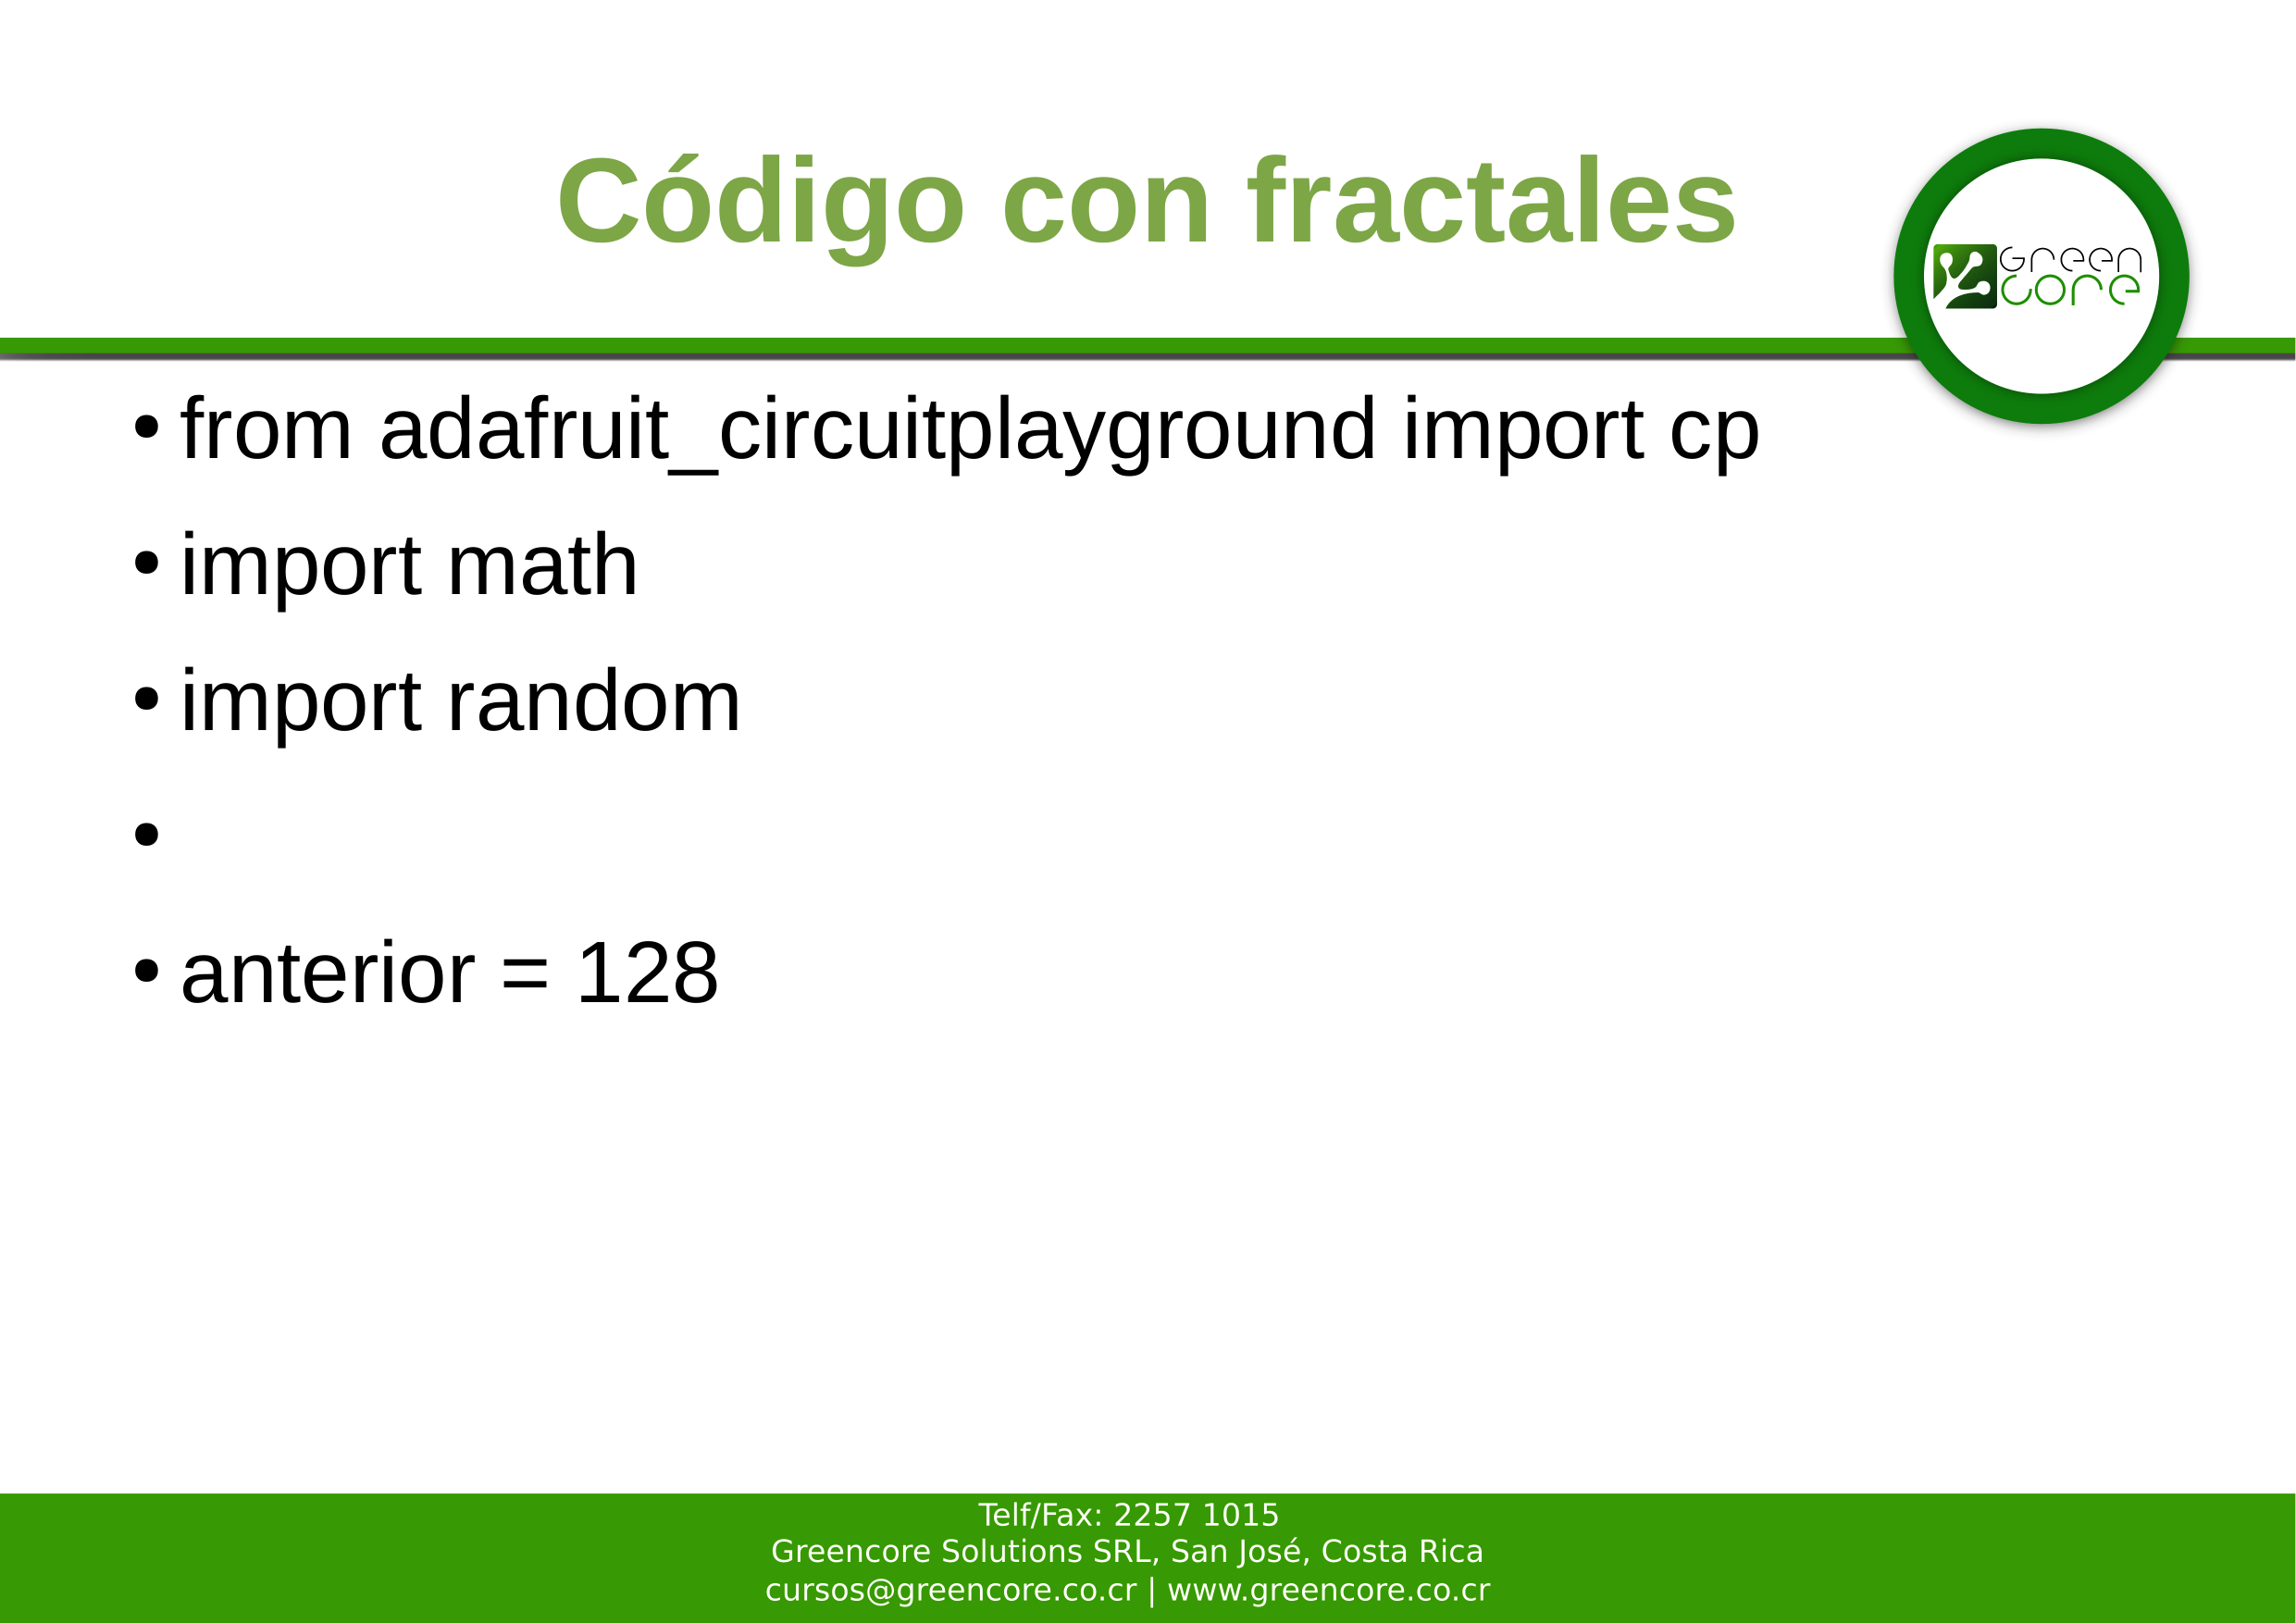

# Código con fractales
from adafruit_circuitplayground import cp
import math
import random
anterior = 128